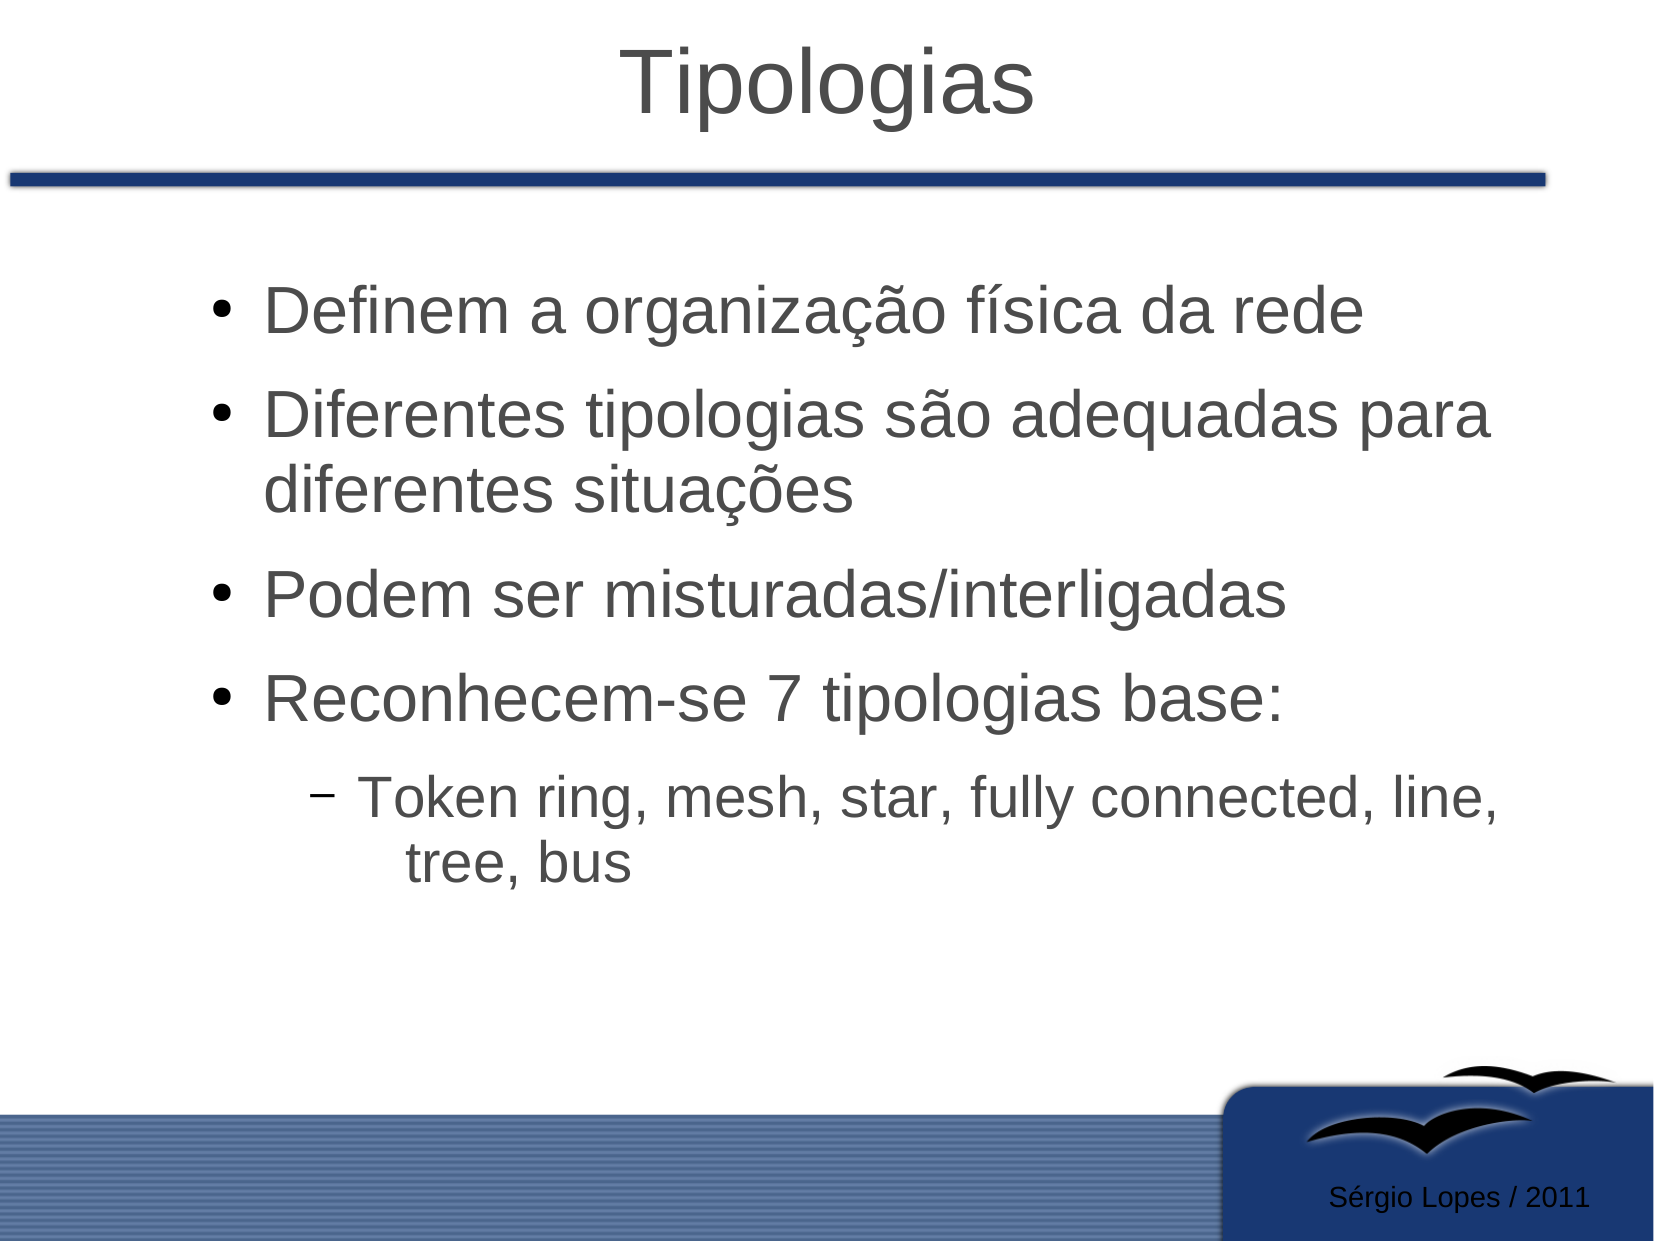

# Tipologias
Definem a organização física da rede
Diferentes tipologias são adequadas para diferentes situações
Podem ser misturadas/interligadas
Reconhecem-se 7 tipologias base:
Token ring, mesh, star, fully connected, line, tree, bus
Sérgio Lopes / 2011